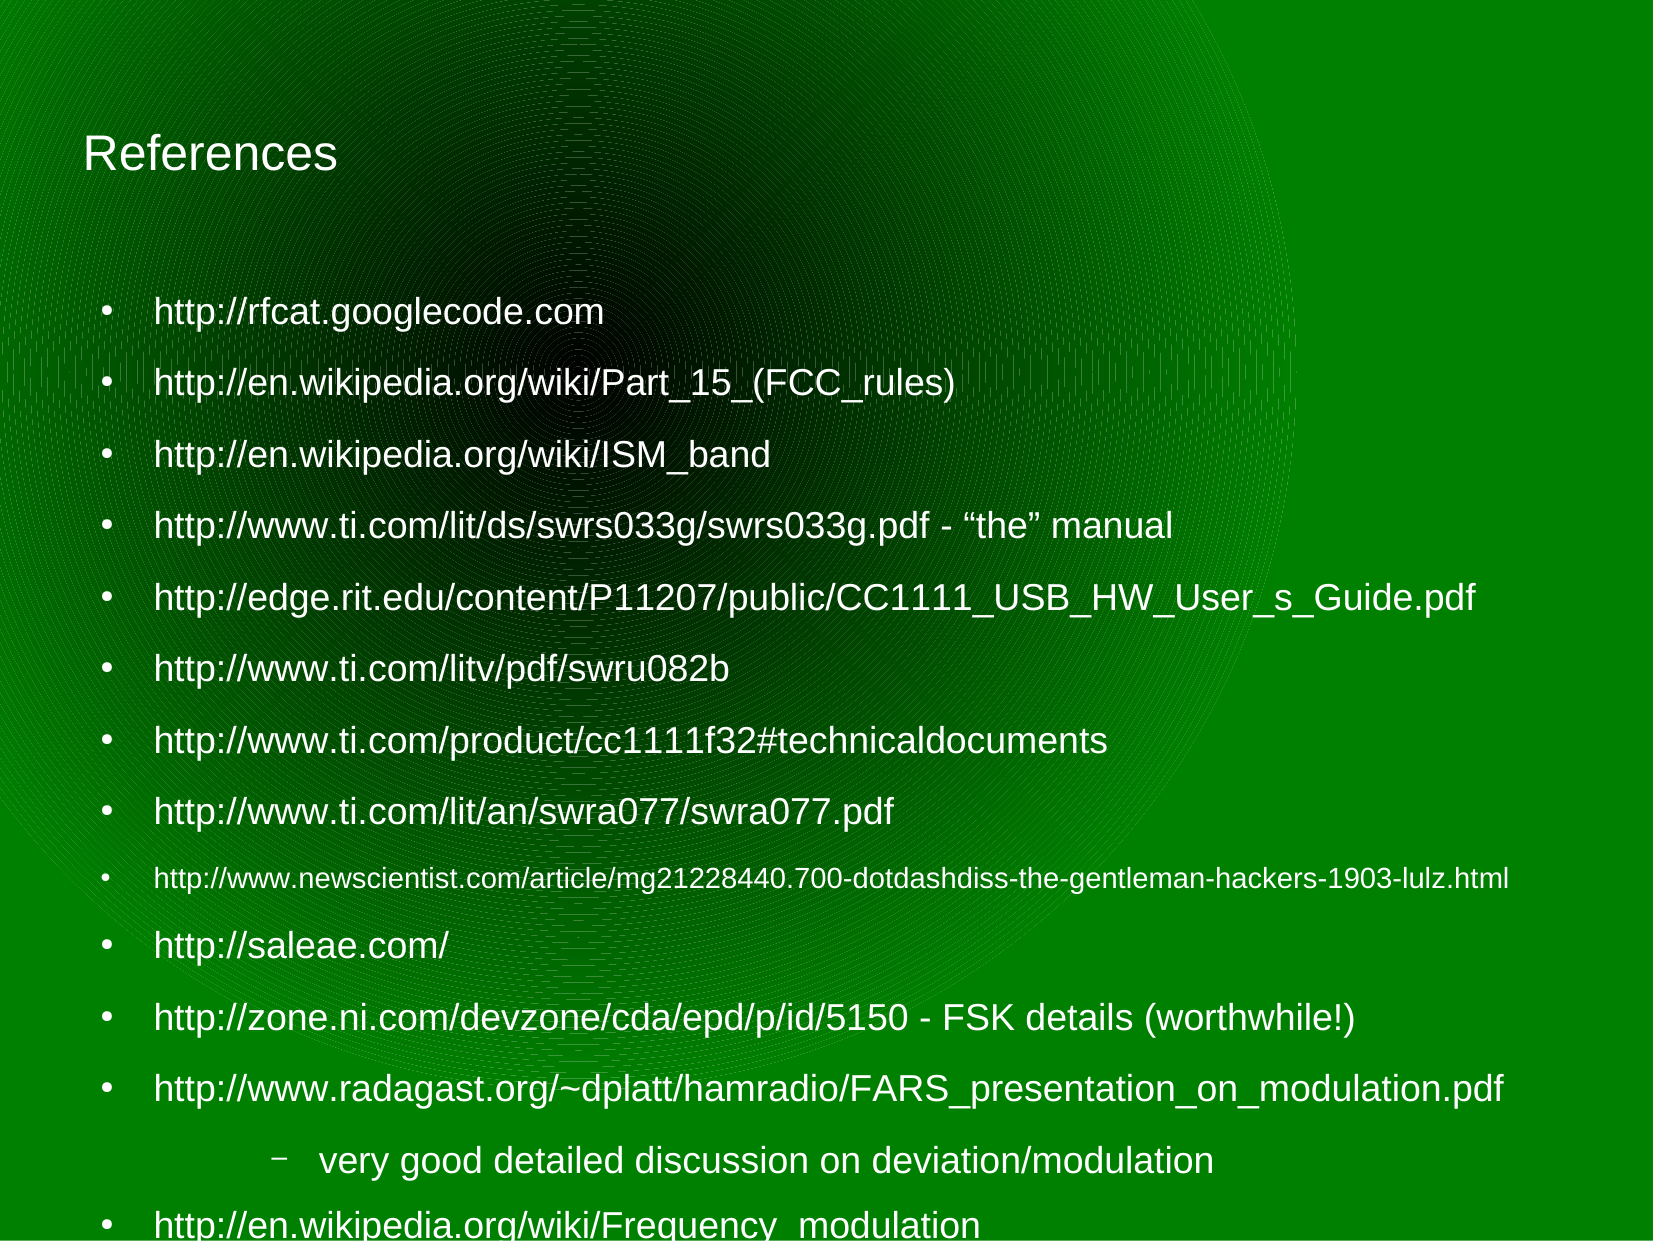

# References
http://rfcat.googlecode.com
http://en.wikipedia.org/wiki/Part_15_(FCC_rules)
http://en.wikipedia.org/wiki/ISM_band
http://www.ti.com/lit/ds/swrs033g/swrs033g.pdf - “the” manual
http://edge.rit.edu/content/P11207/public/CC1111_USB_HW_User_s_Guide.pdf
http://www.ti.com/litv/pdf/swru082b
http://www.ti.com/product/cc1111f32#technicaldocuments
http://www.ti.com/lit/an/swra077/swra077.pdf
http://www.newscientist.com/article/mg21228440.700-dotdashdiss-the-gentleman-hackers-1903-lulz.html
http://saleae.com/
http://zone.ni.com/devzone/cda/epd/p/id/5150 - FSK details (worthwhile!)
http://www.radagast.org/~dplatt/hamradio/FARS_presentation_on_modulation.pdf
very good detailed discussion on deviation/modulation
http://en.wikipedia.org/wiki/Frequency_modulation
http://en.wikipedia.org/wiki/Minimum-shift_keying